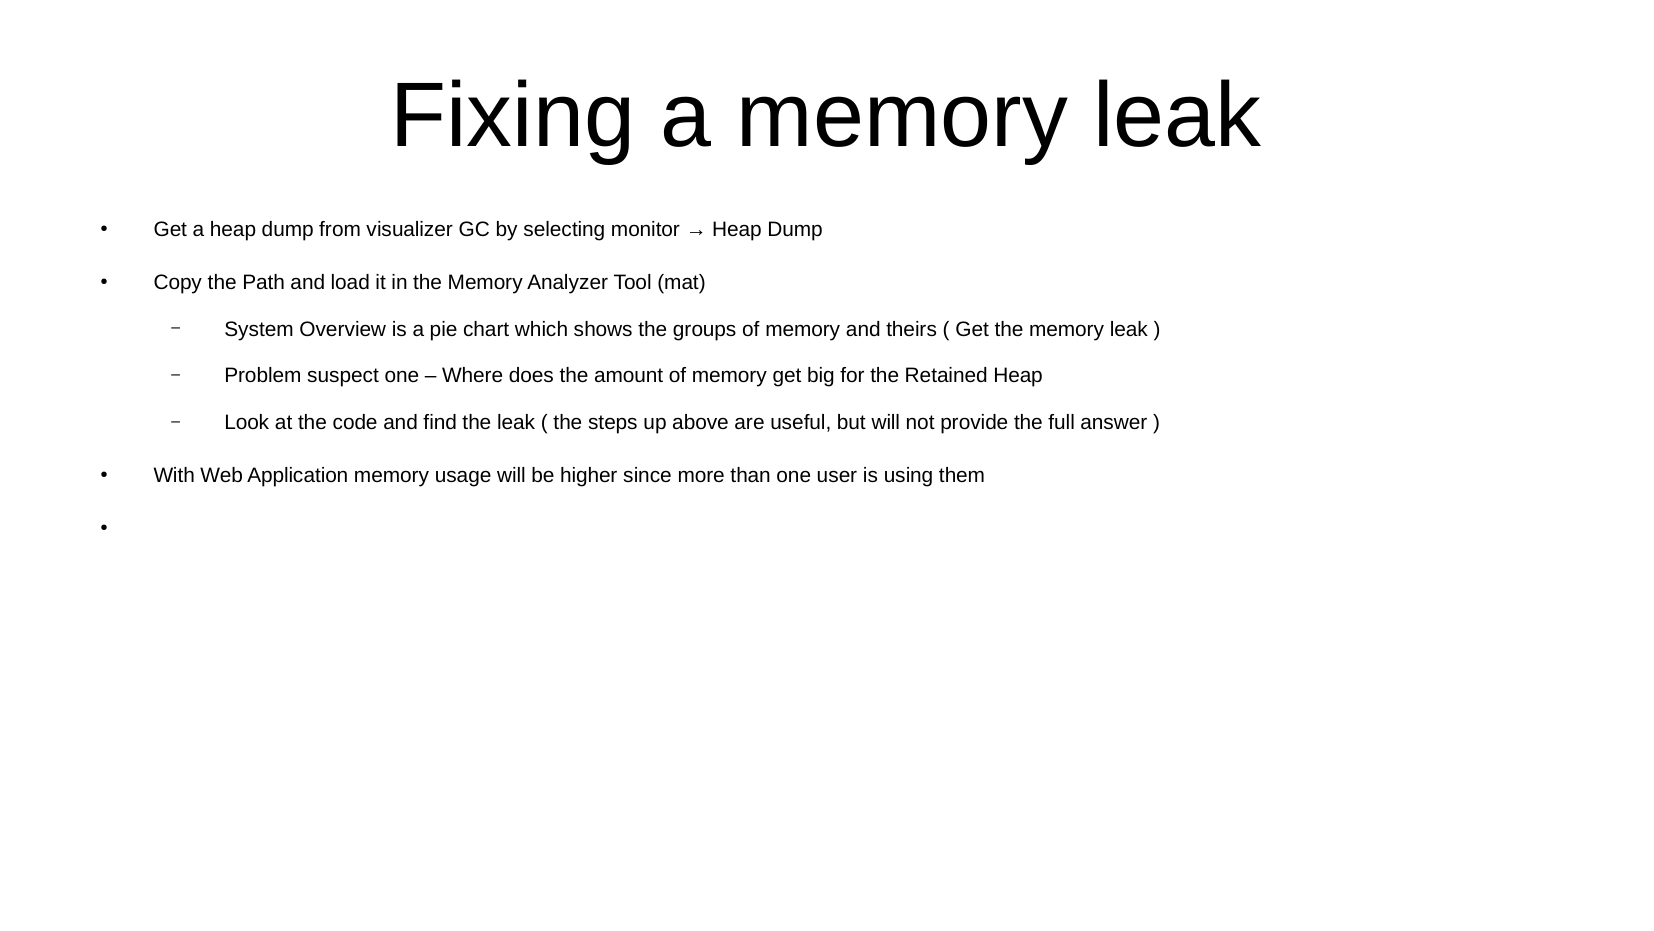

# Fixing a memory leak
Get a heap dump from visualizer GC by selecting monitor → Heap Dump
Copy the Path and load it in the Memory Analyzer Tool (mat)
System Overview is a pie chart which shows the groups of memory and theirs ( Get the memory leak )
Problem suspect one – Where does the amount of memory get big for the Retained Heap
Look at the code and find the leak ( the steps up above are useful, but will not provide the full answer )
With Web Application memory usage will be higher since more than one user is using them